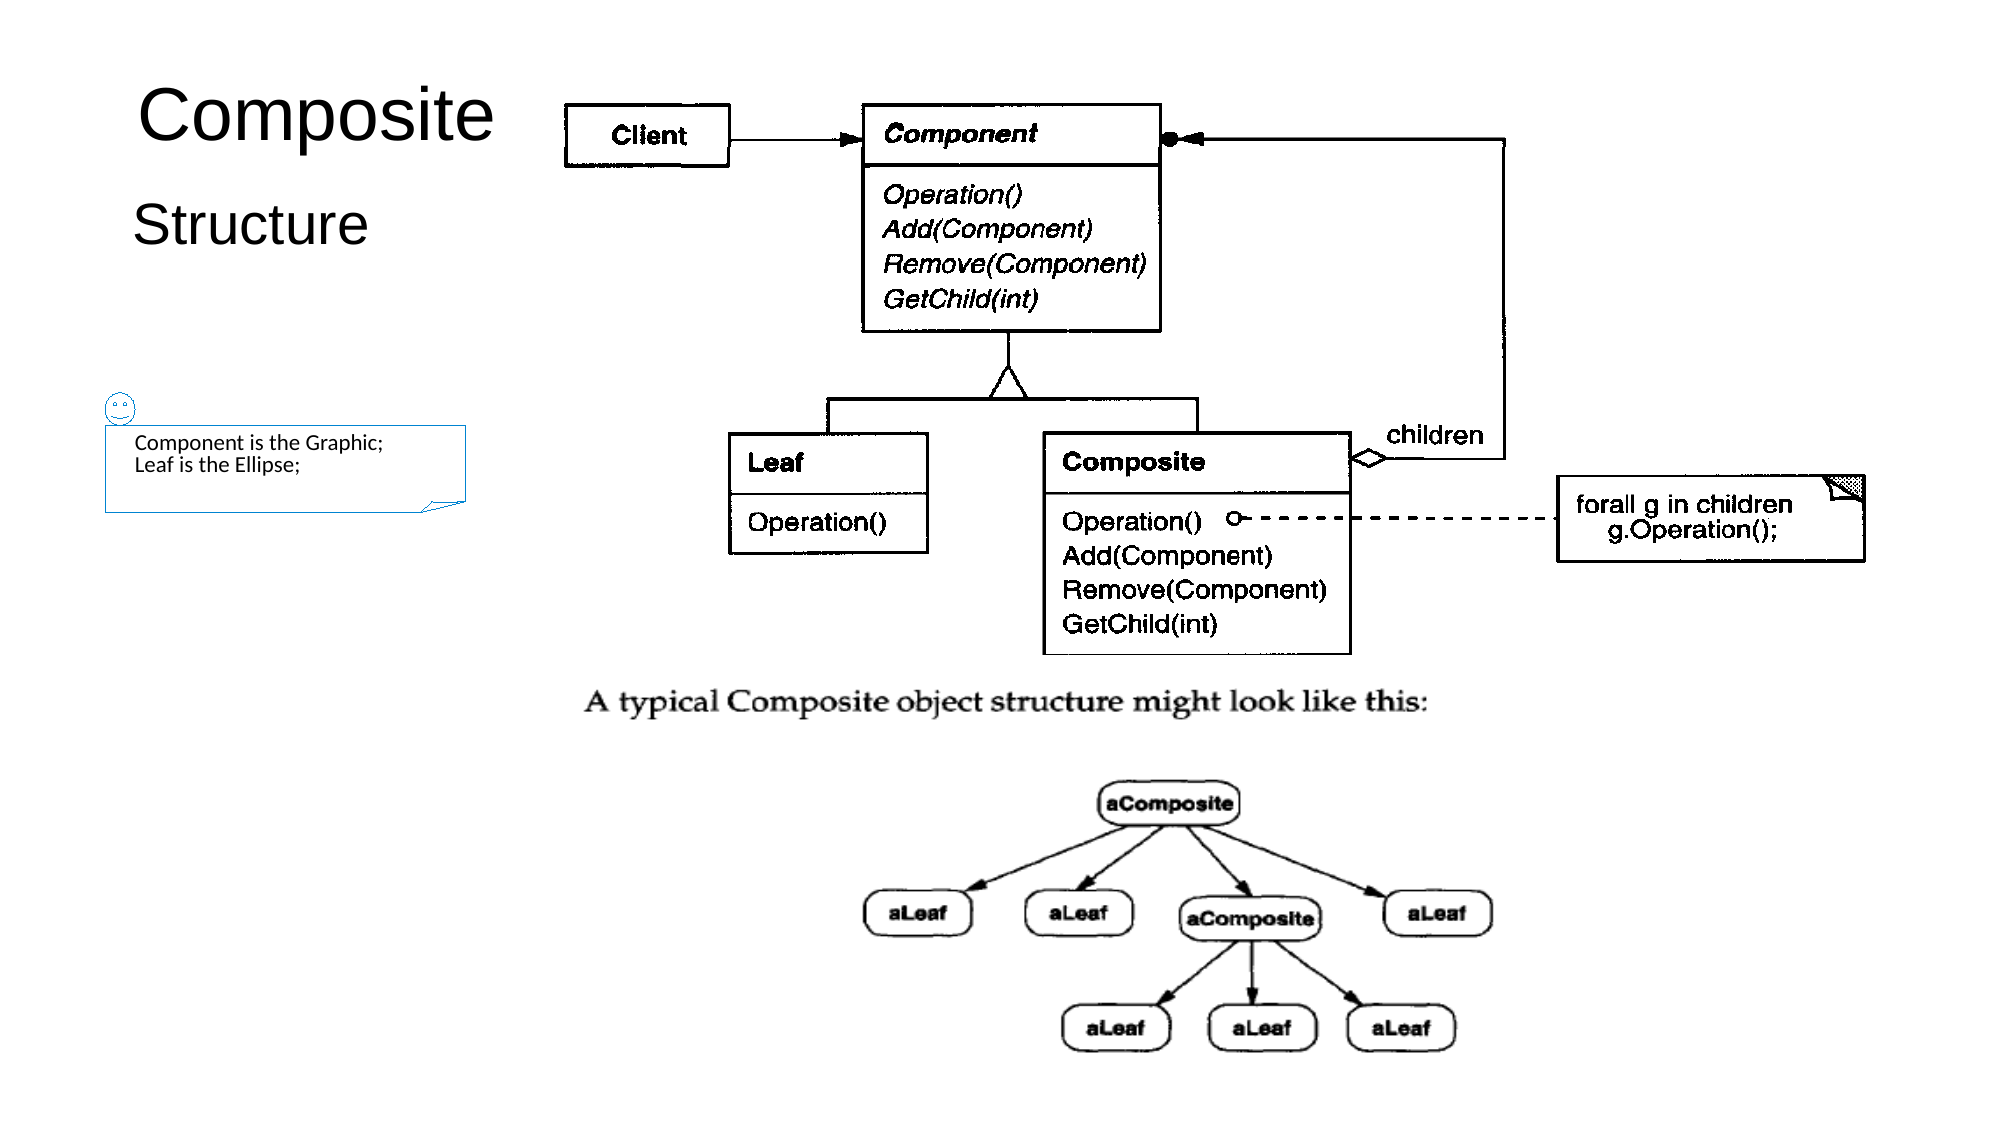

# Composite
Structure
Component is the Graphic;
Leaf is the Ellipse;